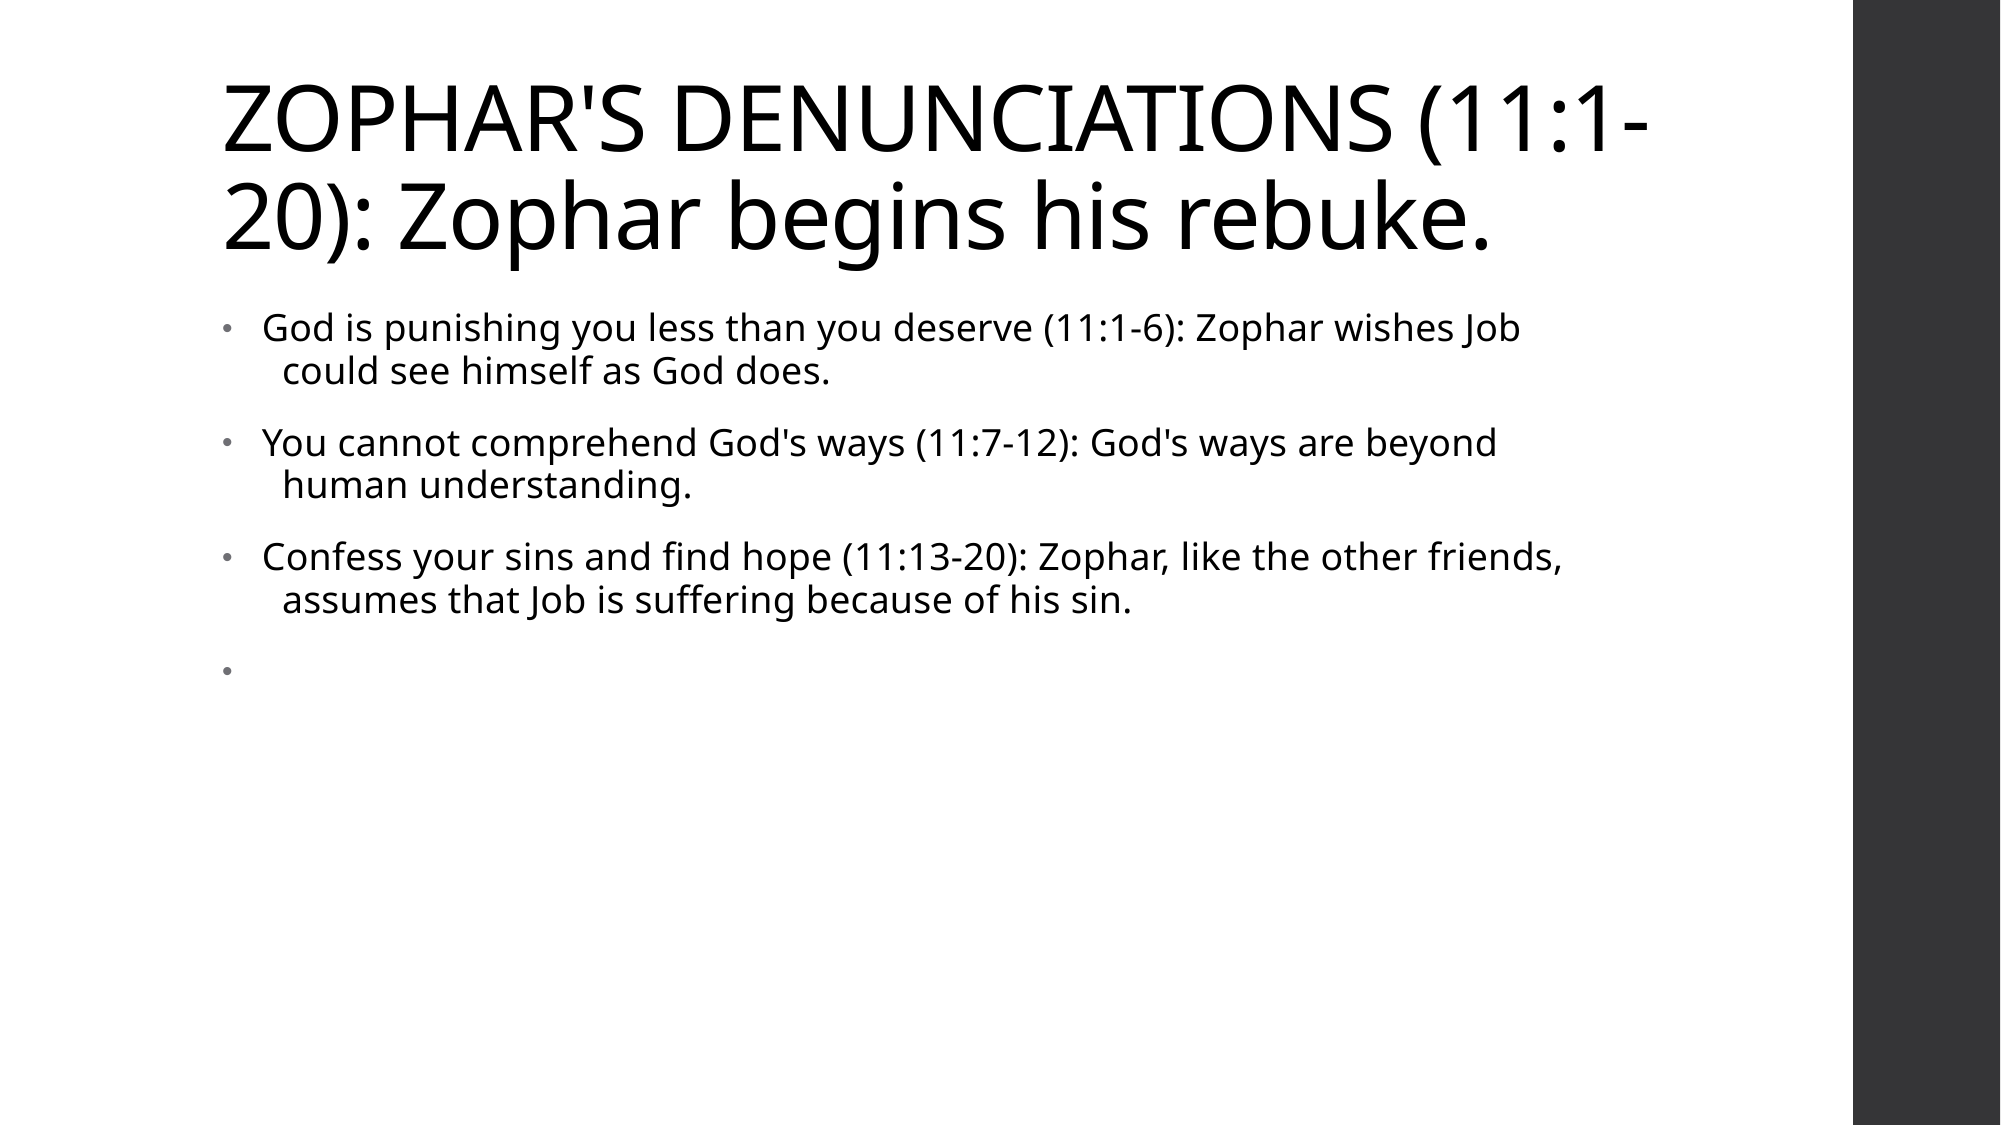

# ZOPHAR'S DENUNCIATIONS (11:1-20): Zophar begins his rebuke.
 God is punishing you less than you deserve (11:1-6): Zophar wishes Job could see himself as God does.
 You cannot comprehend God's ways (11:7-12): God's ways are beyond human understanding.
 Confess your sins and find hope (11:13-20): Zophar, like the other friends, assumes that Job is suffering because of his sin.